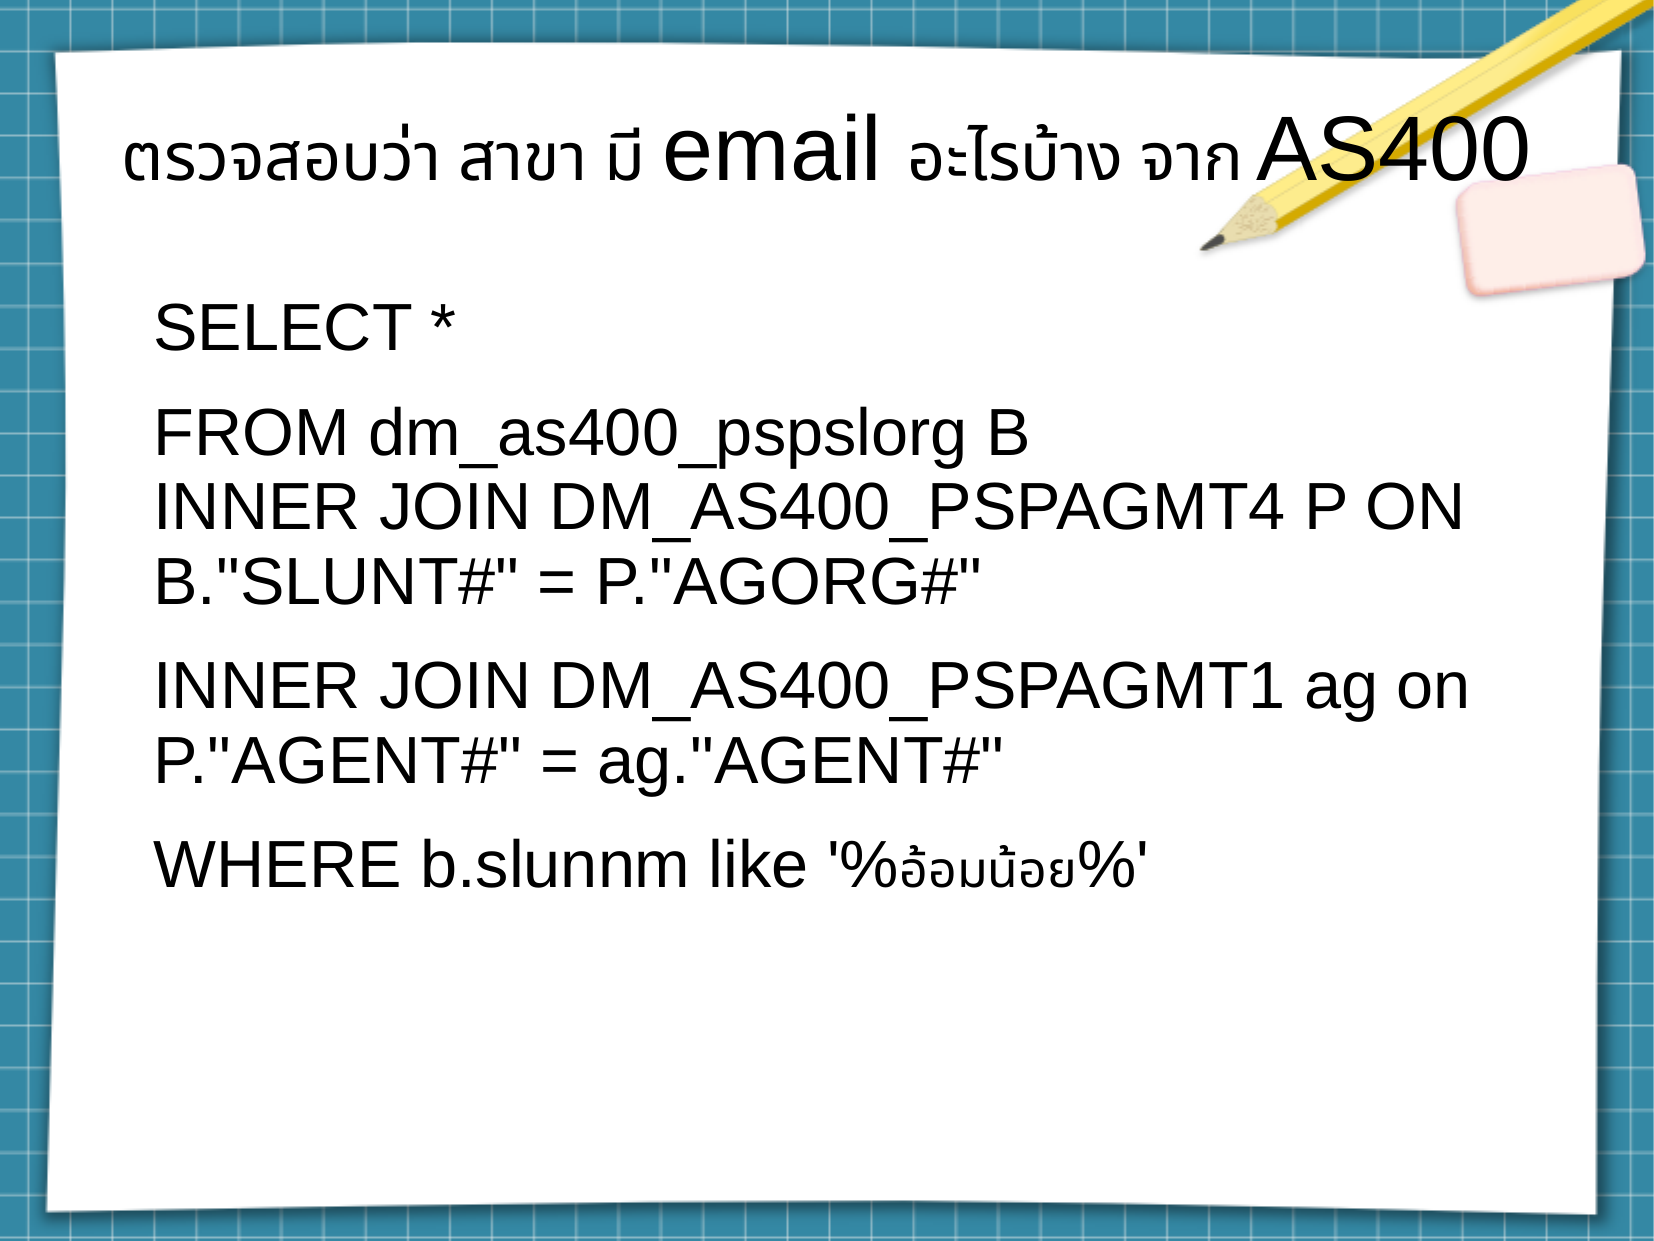

# ตรวจสอบว่า สาขา มี email อะไรบ้าง จาก AS400
SELECT *
FROM dm_as400_pspslorg B
INNER JOIN DM_AS400_PSPAGMT4 P ON B."SLUNT#" = P."AGORG#"
INNER JOIN DM_AS400_PSPAGMT1 ag on P."AGENT#" = ag."AGENT#"
WHERE b.slunnm like '%อ้อมน้อย%'